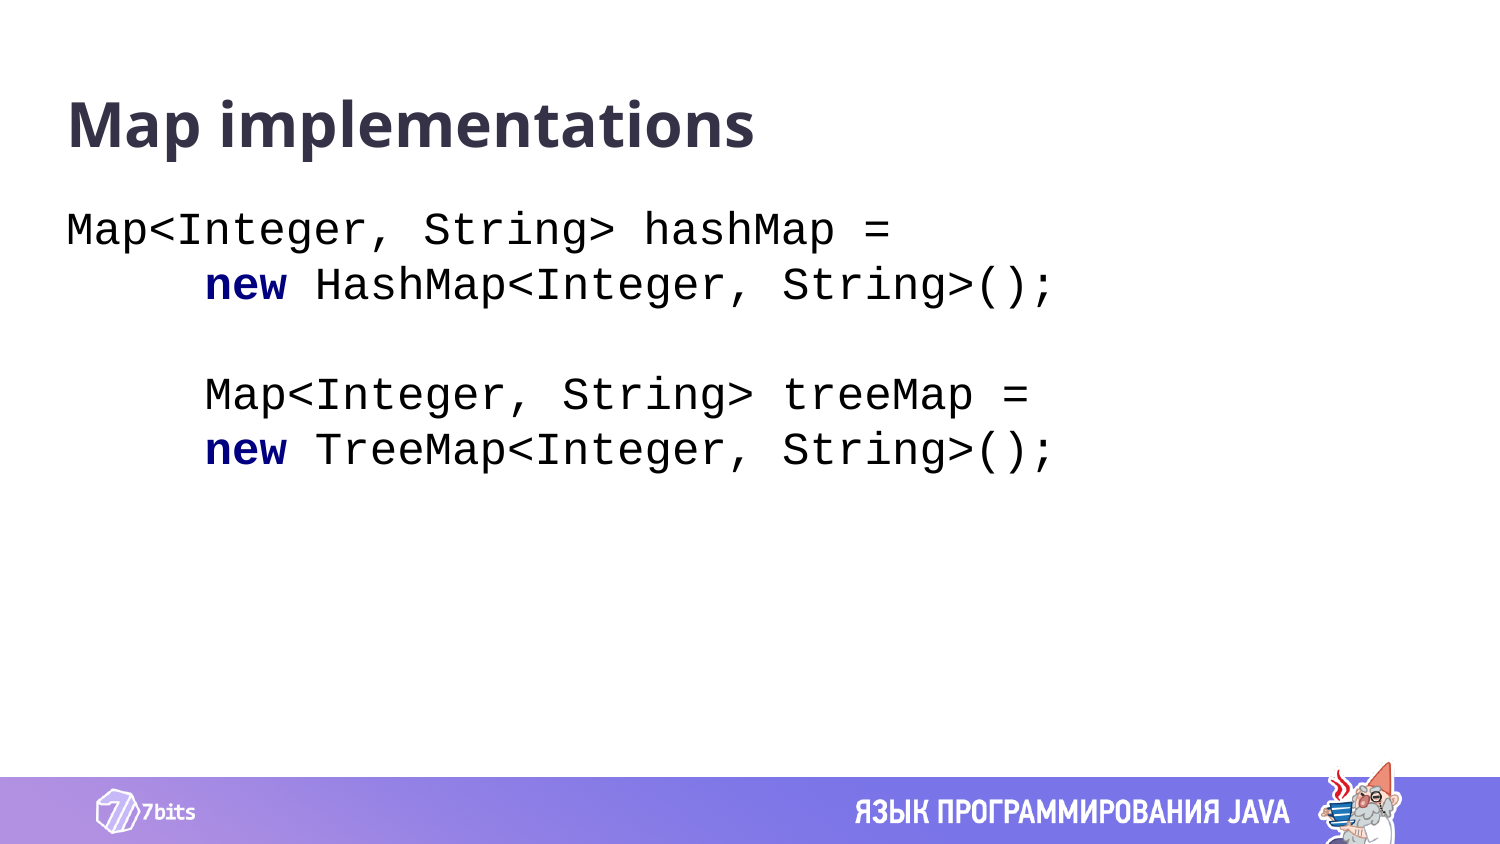

# Map implementations
Map<Integer, String> hashMap =
new HashMap<Integer, String>();
Map<Integer, String> treeMap =
new TreeMap<Integer, String>();